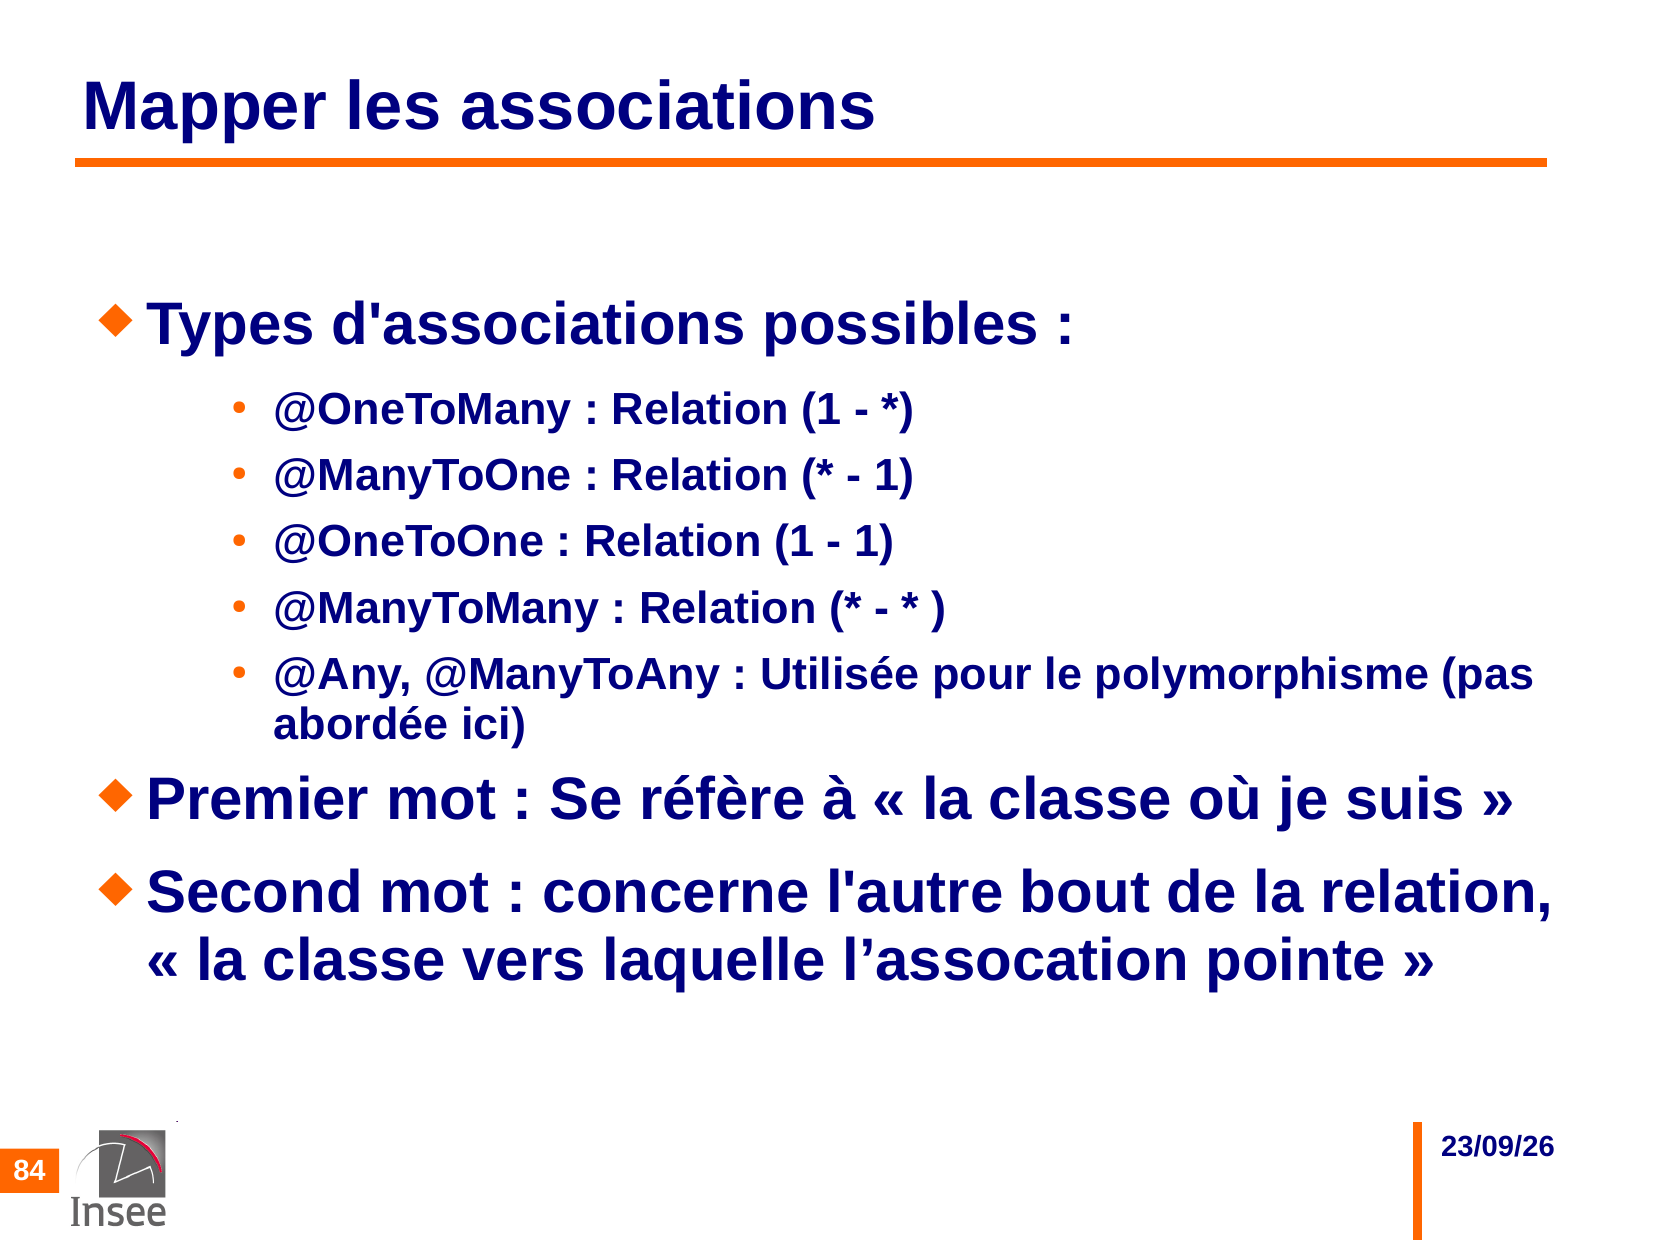

# Mapper les associations
Types d'associations possibles :
@OneToMany : Relation (1 - *)
@ManyToOne : Relation (* - 1)
@OneToOne : Relation (1 - 1)
@ManyToMany : Relation (* - * )
@Any, @ManyToAny : Utilisée pour le polymorphisme (pas abordée ici)
Premier mot : Se réfère à « la classe où je suis »
Second mot : concerne l'autre bout de la relation, « la classe vers laquelle l’assocation pointe »
84